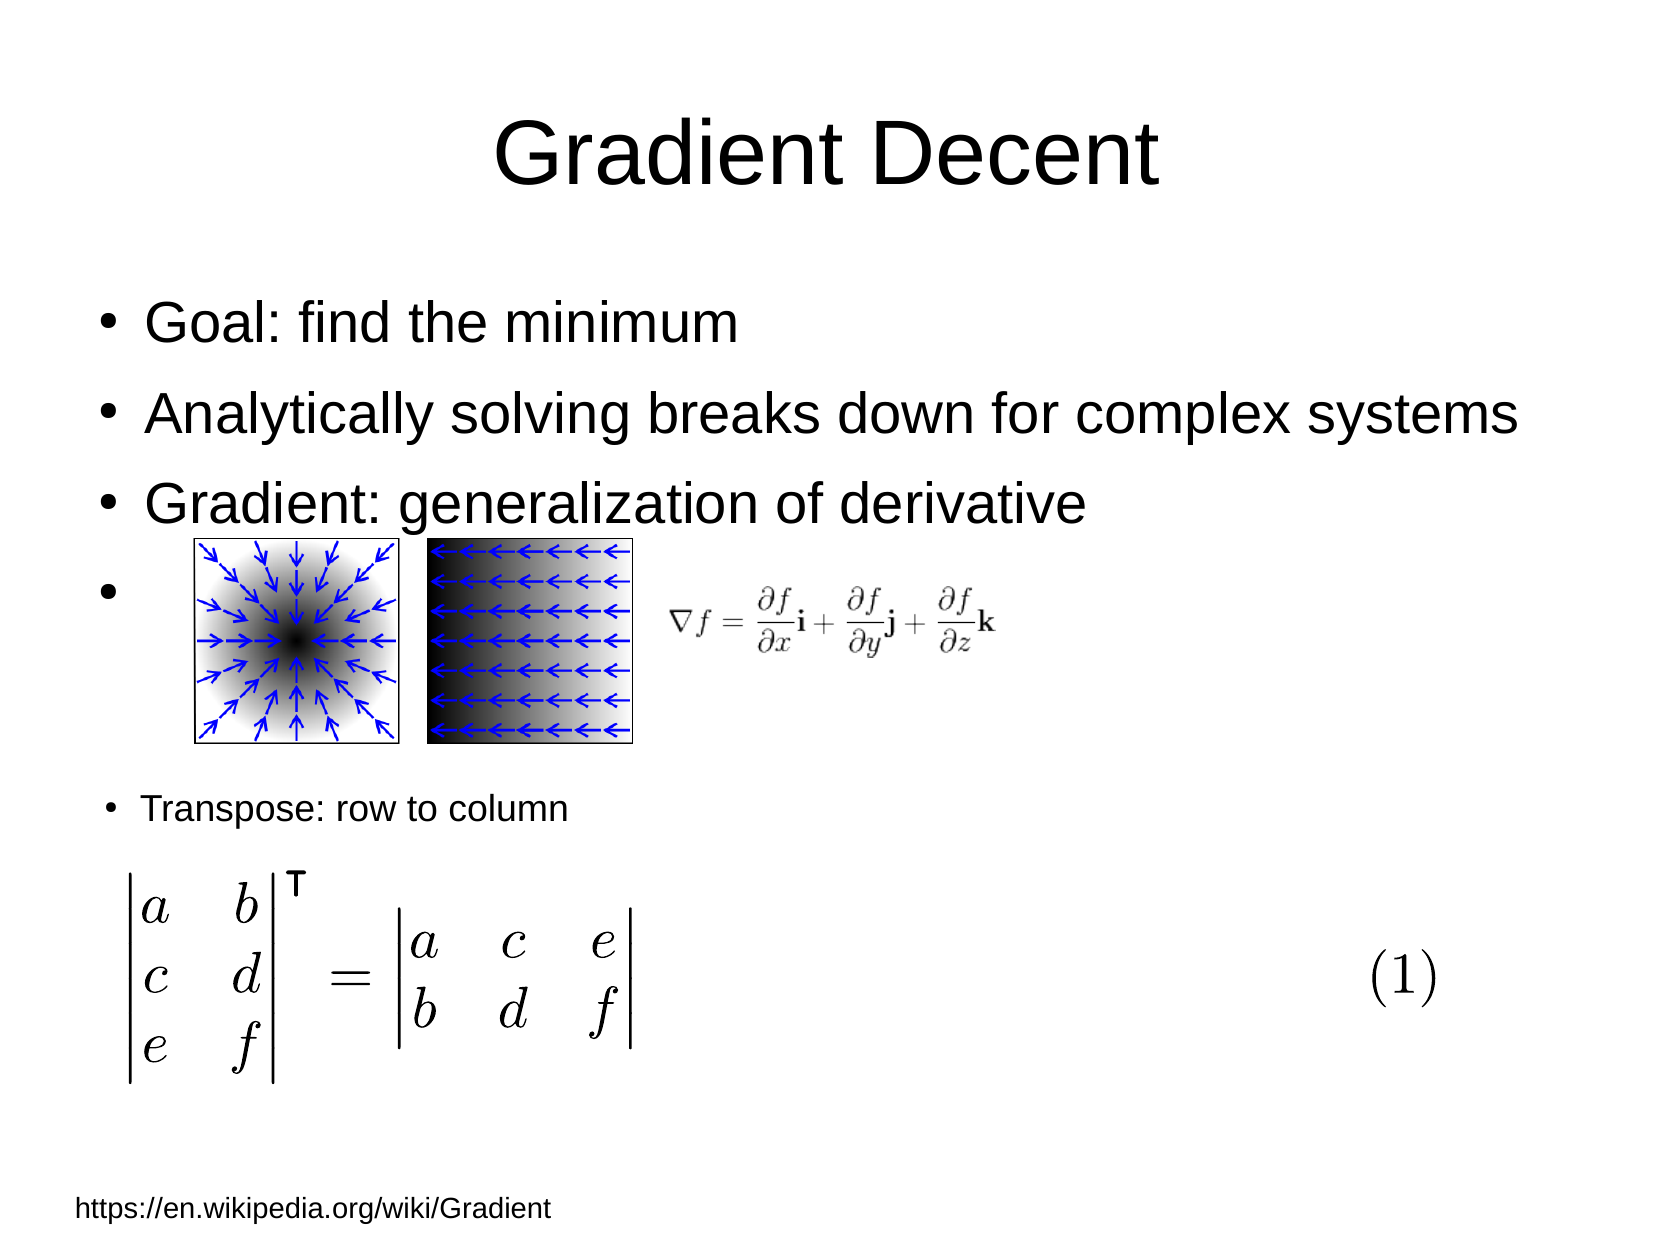

# Gradient Decent
Goal: find the minimum
Analytically solving breaks down for complex systems
Gradient: generalization of derivative
Transpose: row to column
https://en.wikipedia.org/wiki/Gradient